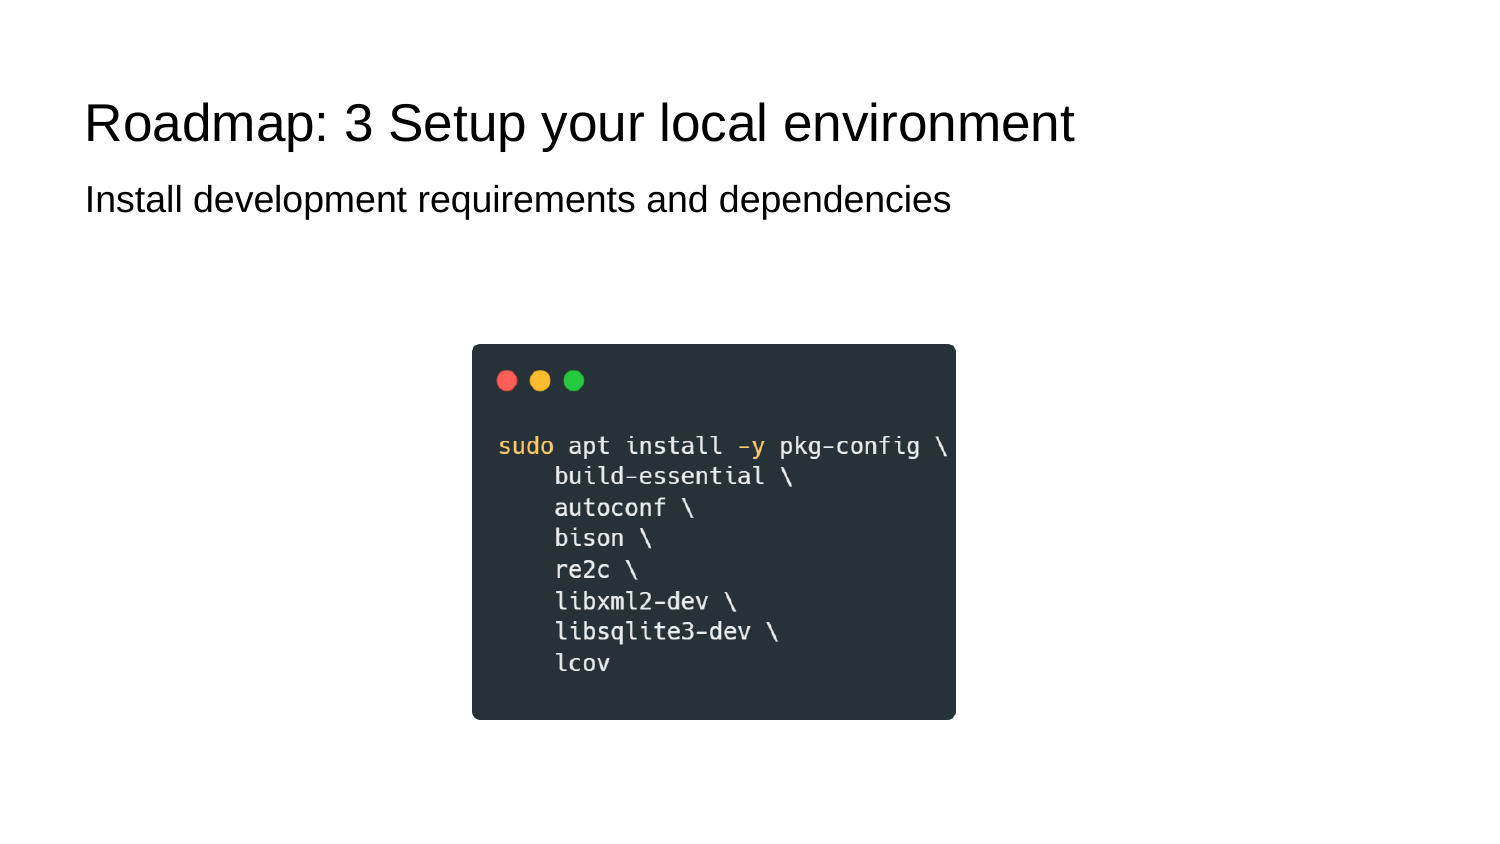

# Roadmap: 3 Setup your local environment
Install development requirements and dependencies